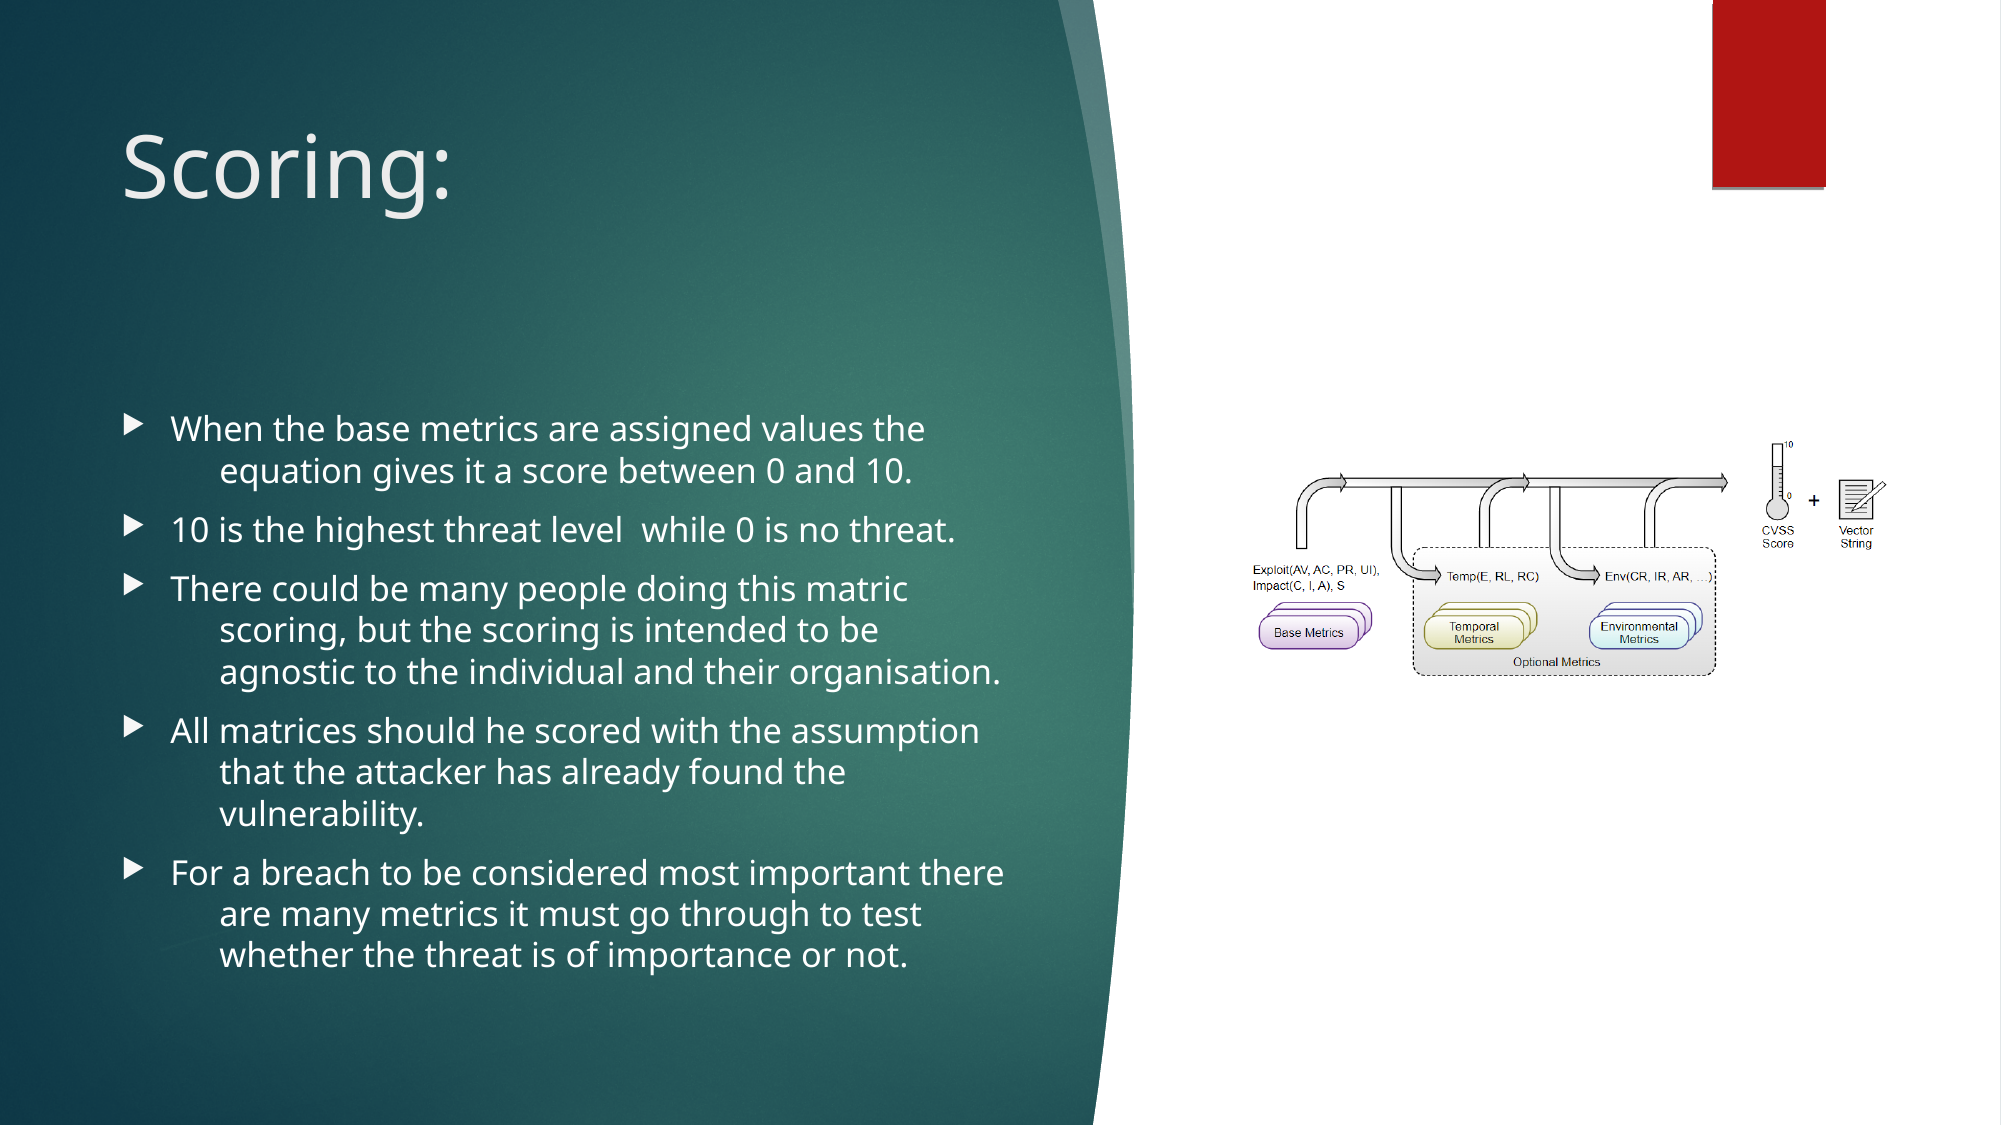

# Scoring:
When the base metrics are assigned values the equation gives it a score between 0 and 10.
10 is the highest threat level while 0 is no threat.
There could be many people doing this matric scoring, but the scoring is intended to be agnostic to the individual and their organisation.
All matrices should he scored with the assumption that the attacker has already found the vulnerability.
For a breach to be considered most important there are many metrics it must go through to test whether the threat is of importance or not.